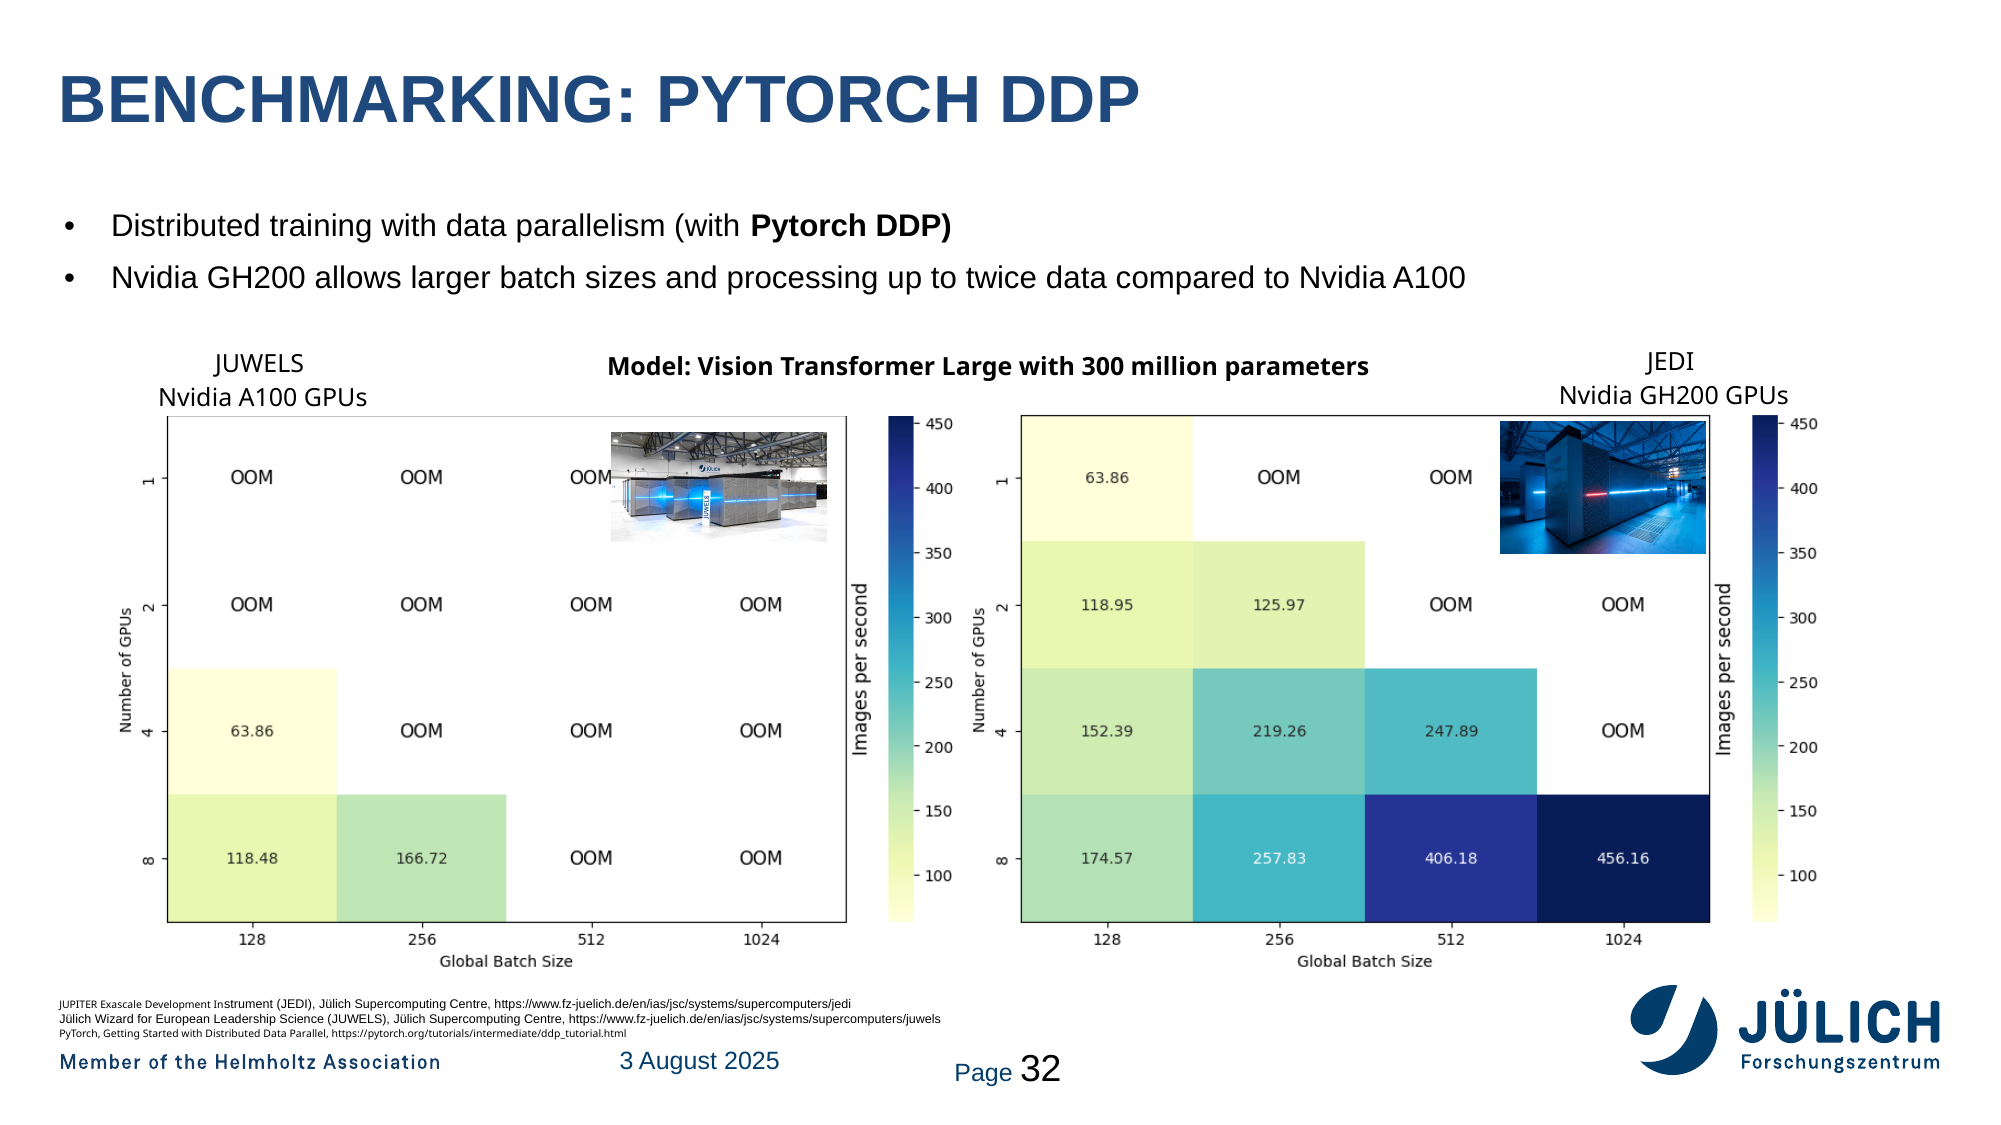

# benchmarking: pytorch DDP
Distributed training with data parallelism (with Pytorch DDP)
Nvidia GH200 allows larger batch sizes and processing up to twice data compared to Nvidia A100
JEDI
Nvidia GH200 GPUs
JUWELS
Nvidia A100 GPUs
Model: Vision Transformer Large with 300 million parameters
JUPITER Exascale Development Instrument (JEDI), Jülich Supercomputing Centre, https://www.fz-juelich.de/en/ias/jsc/systems/supercomputers/jedi
Jülich Wizard for European Leadership Science (JUWELS), Jülich Supercomputing Centre, https://www.fz-juelich.de/en/ias/jsc/systems/supercomputers/juwels
PyTorch, Getting Started with Distributed Data Parallel, https://pytorch.org/tutorials/intermediate/ddp_tutorial.html
3 August 2025
Page